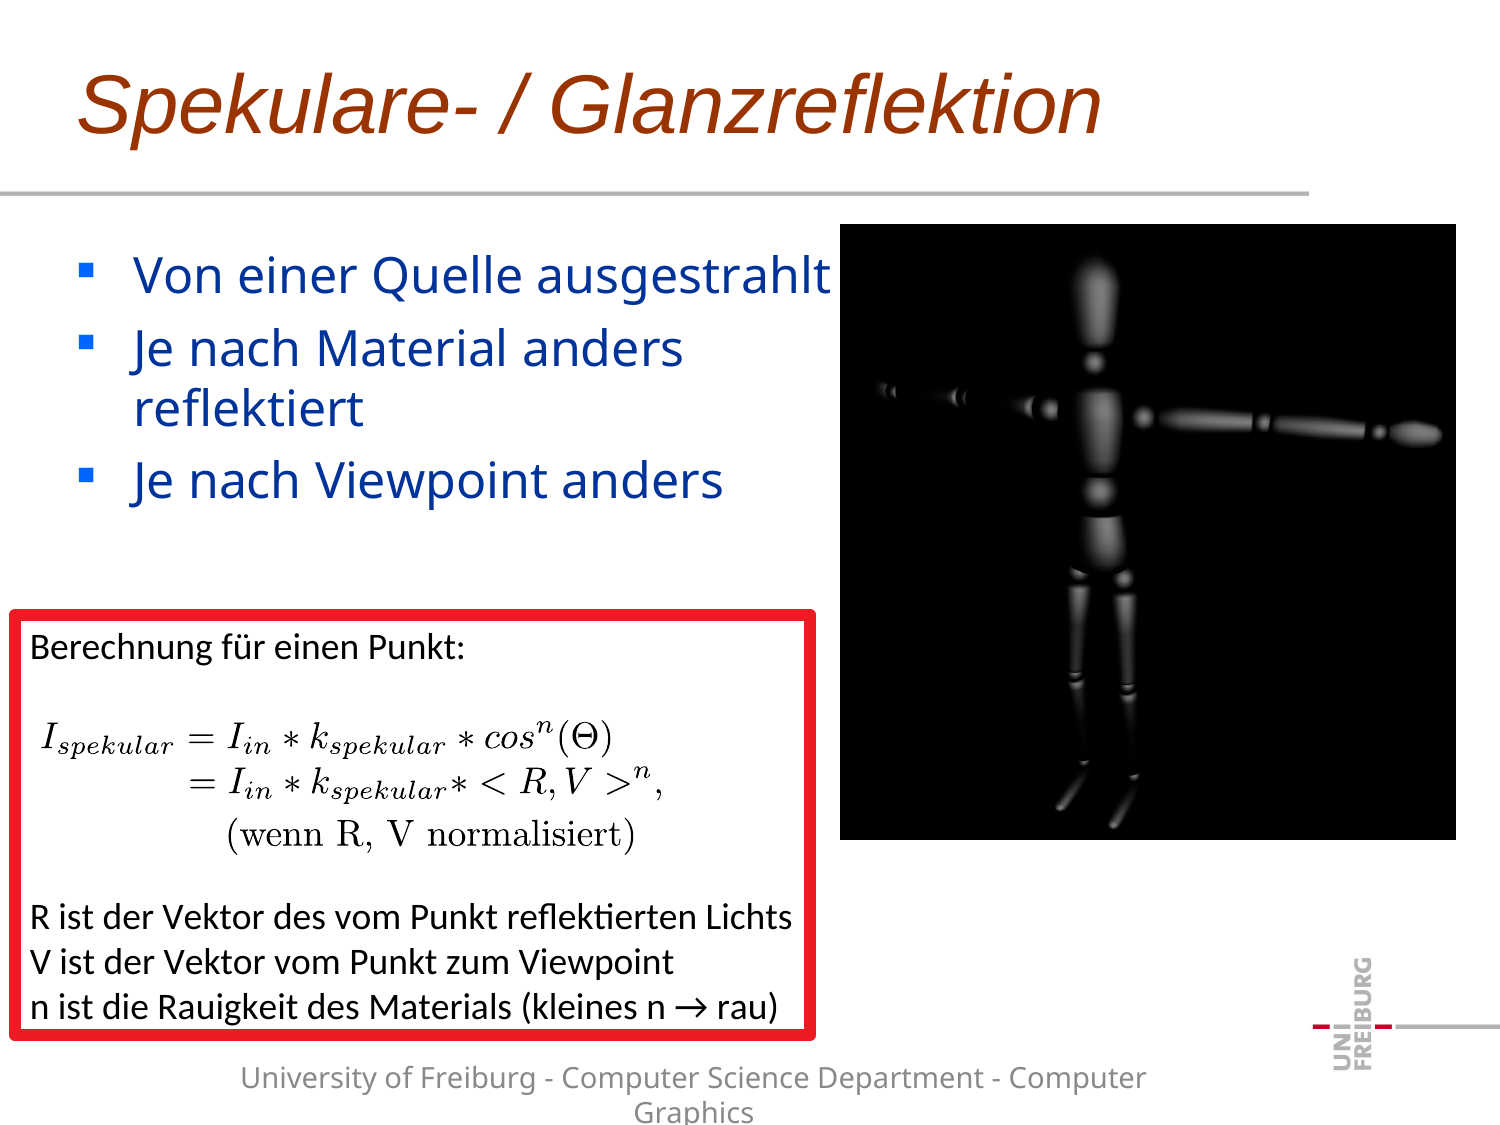

# Spekulare- / Glanzreflektion
Von einer Quelle ausgestrahlt
Je nach Material anders reflektiert
Je nach Viewpoint anders
Berechnung für einen Punkt:
R ist der Vektor des vom Punkt reflektierten Lichts
V ist der Vektor vom Punkt zum Viewpoint
n ist die Rauigkeit des Materials (kleines n → rau)
13